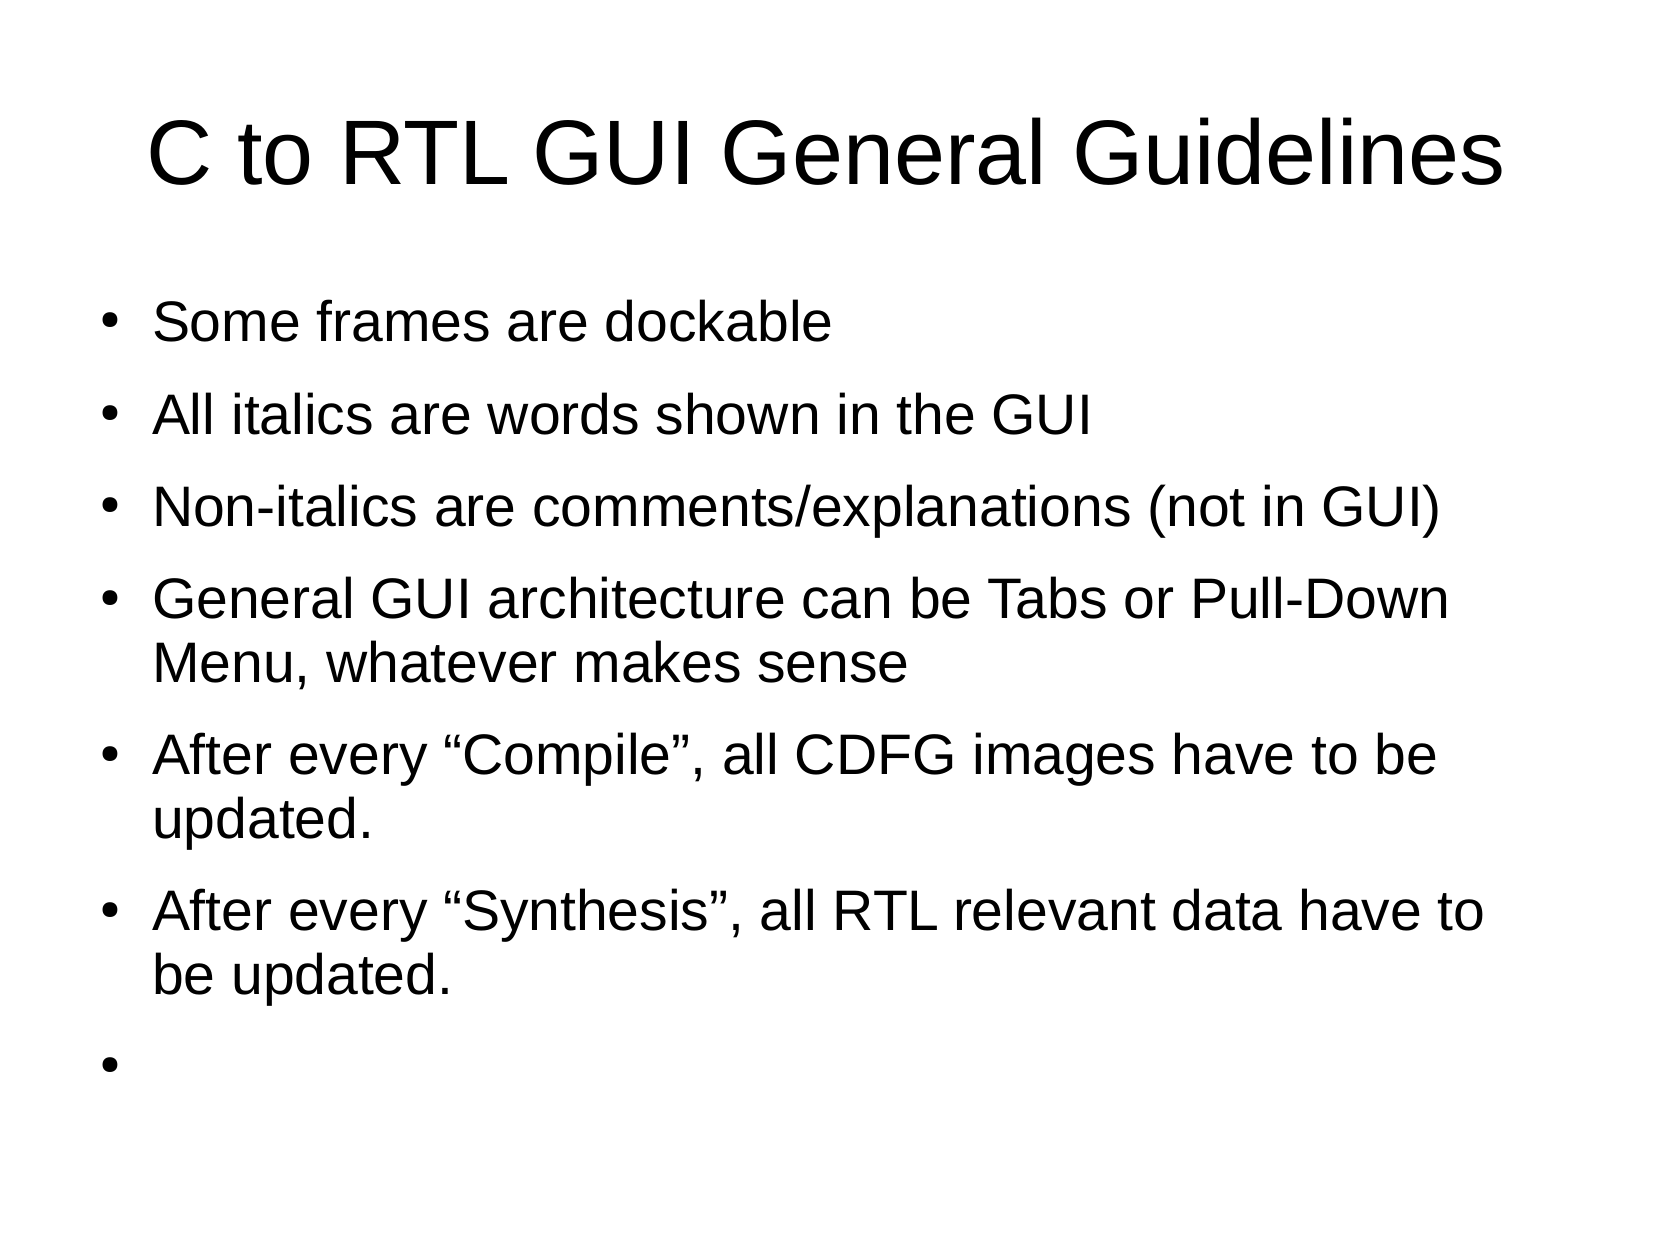

# C to RTL GUI General Guidelines
Some frames are dockable
All italics are words shown in the GUI
Non-italics are comments/explanations (not in GUI)
General GUI architecture can be Tabs or Pull-Down Menu, whatever makes sense
After every “Compile”, all CDFG images have to be updated.
After every “Synthesis”, all RTL relevant data have to be updated.